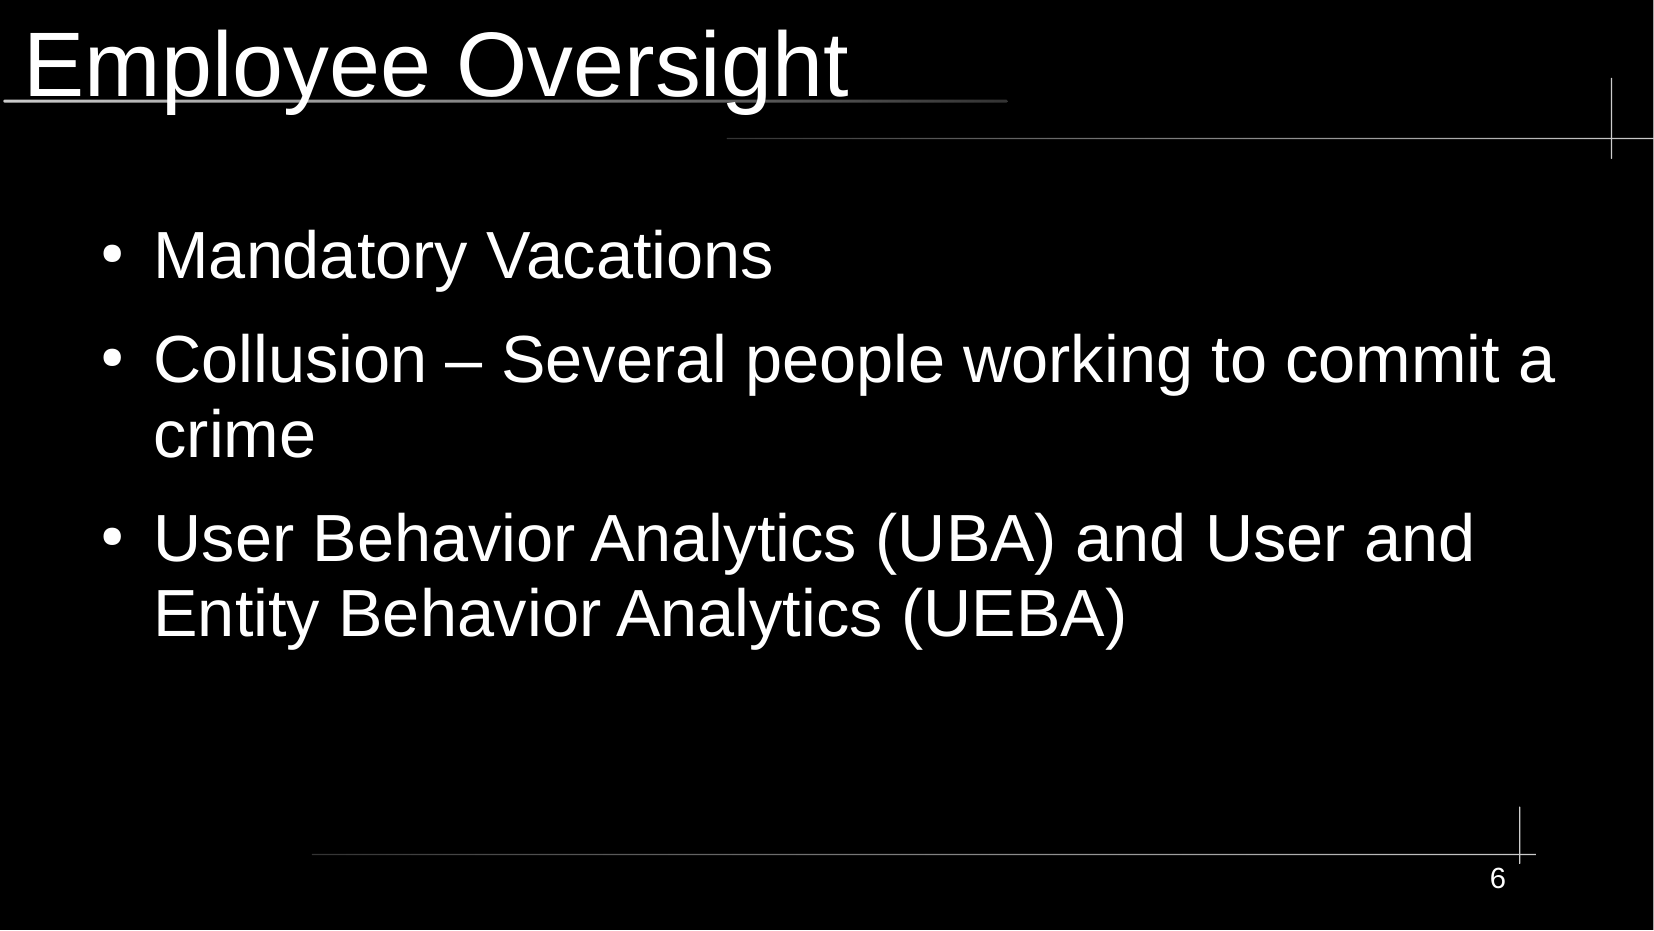

# Employee Oversight
Mandatory Vacations
Collusion – Several people working to commit a crime
User Behavior Analytics (UBA) and User and Entity Behavior Analytics (UEBA)
6